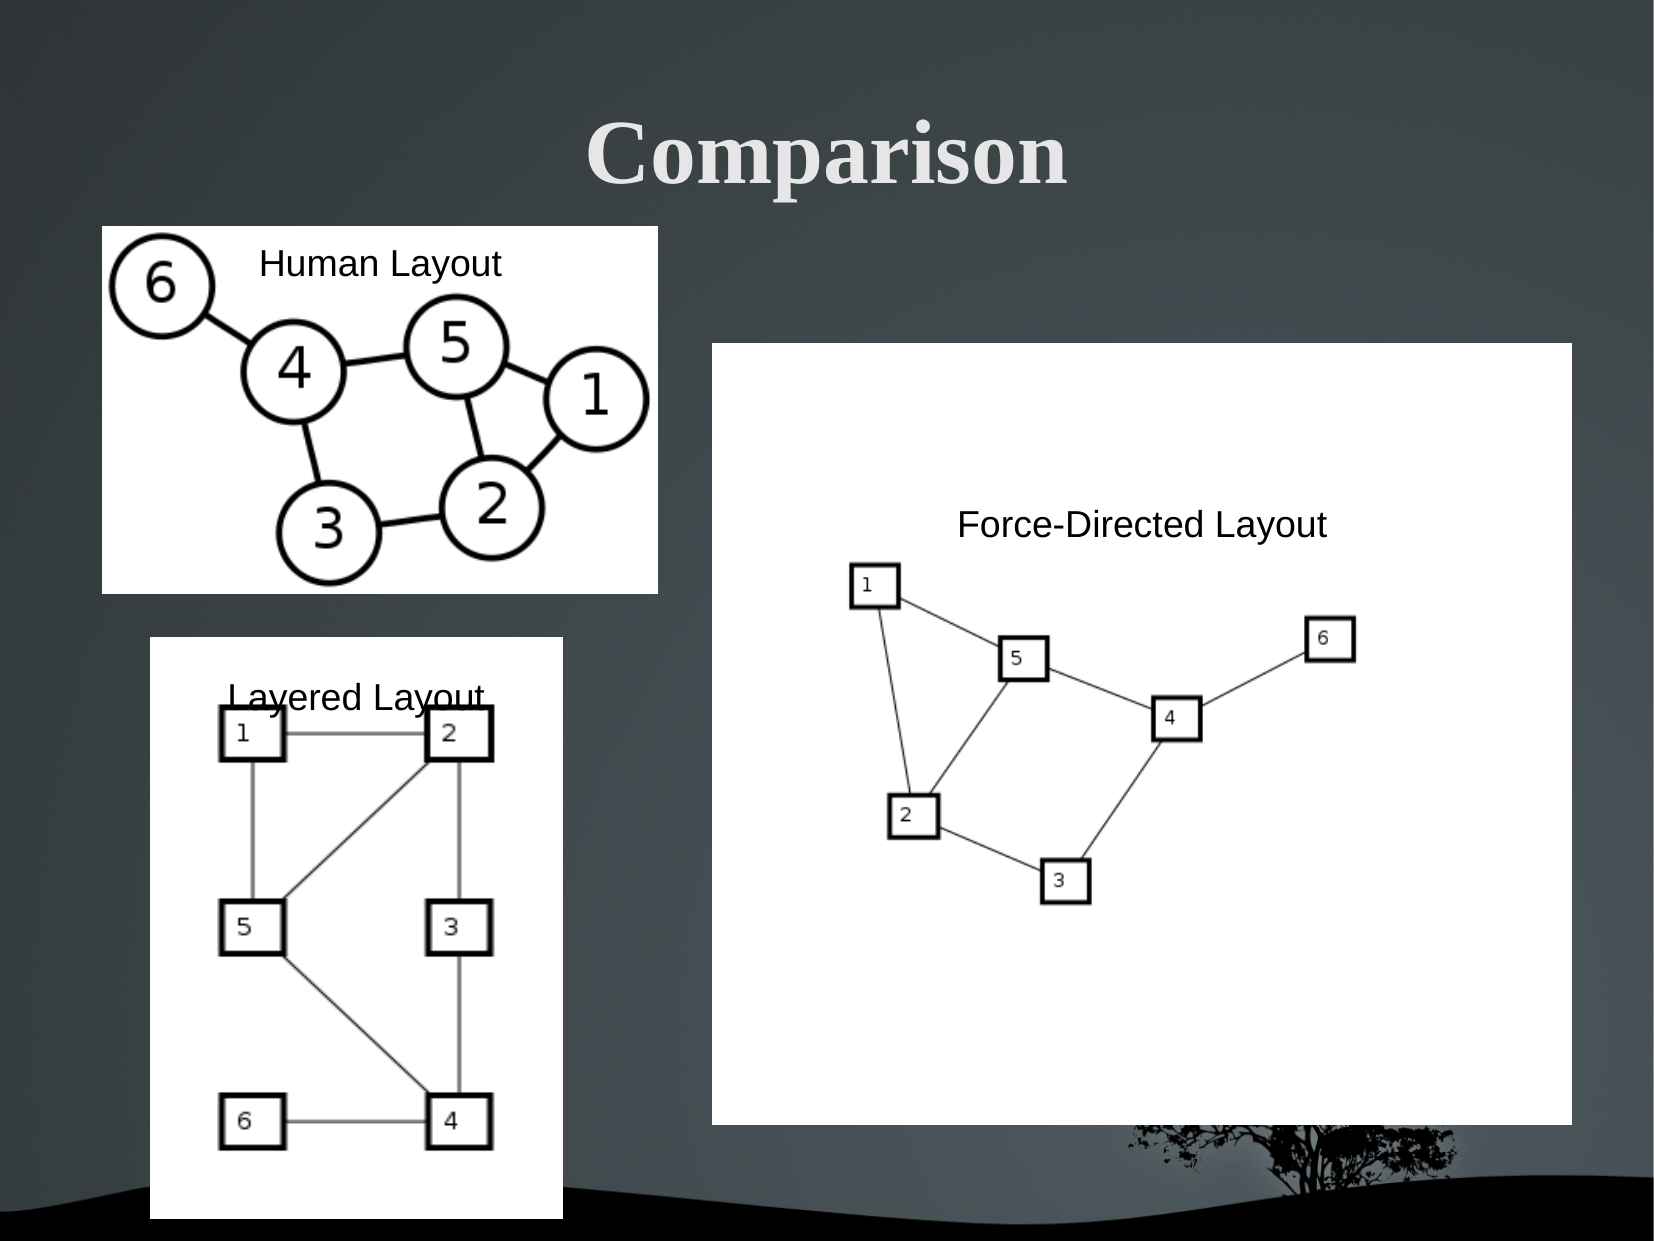

# Comparison
Human Layout
Force-Directed Layout
Layered Layout